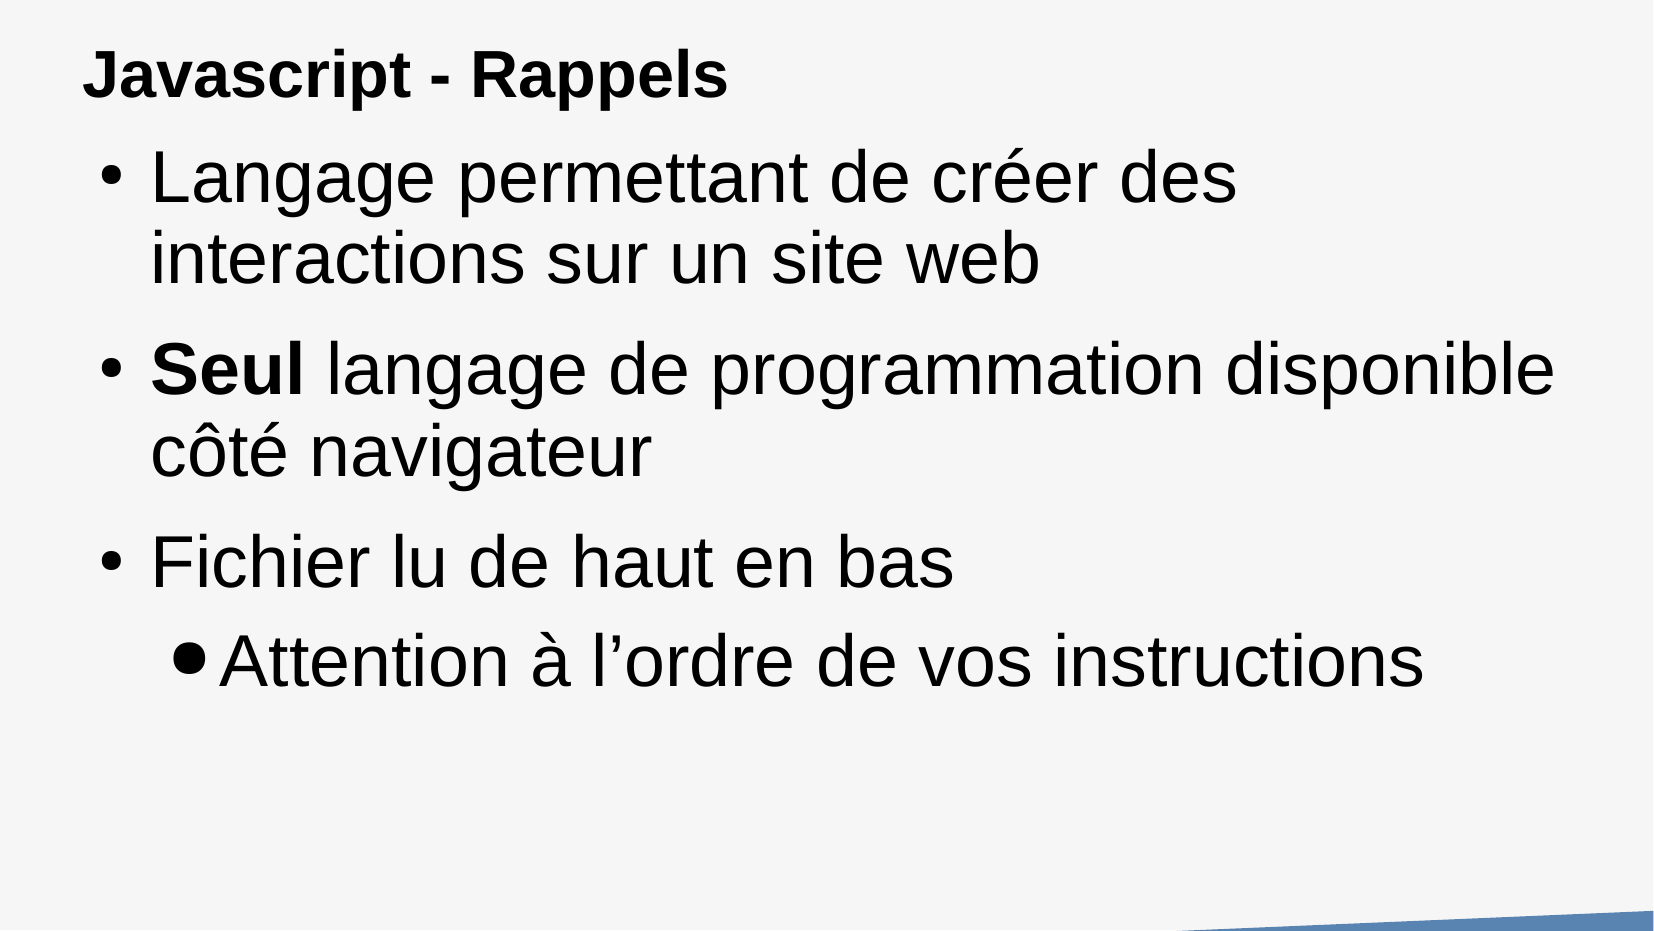

# Javascript - Rappels
Langage permettant de créer des interactions sur un site web
Seul langage de programmation disponible côté navigateur
Fichier lu de haut en bas
Attention à l’ordre de vos instructions